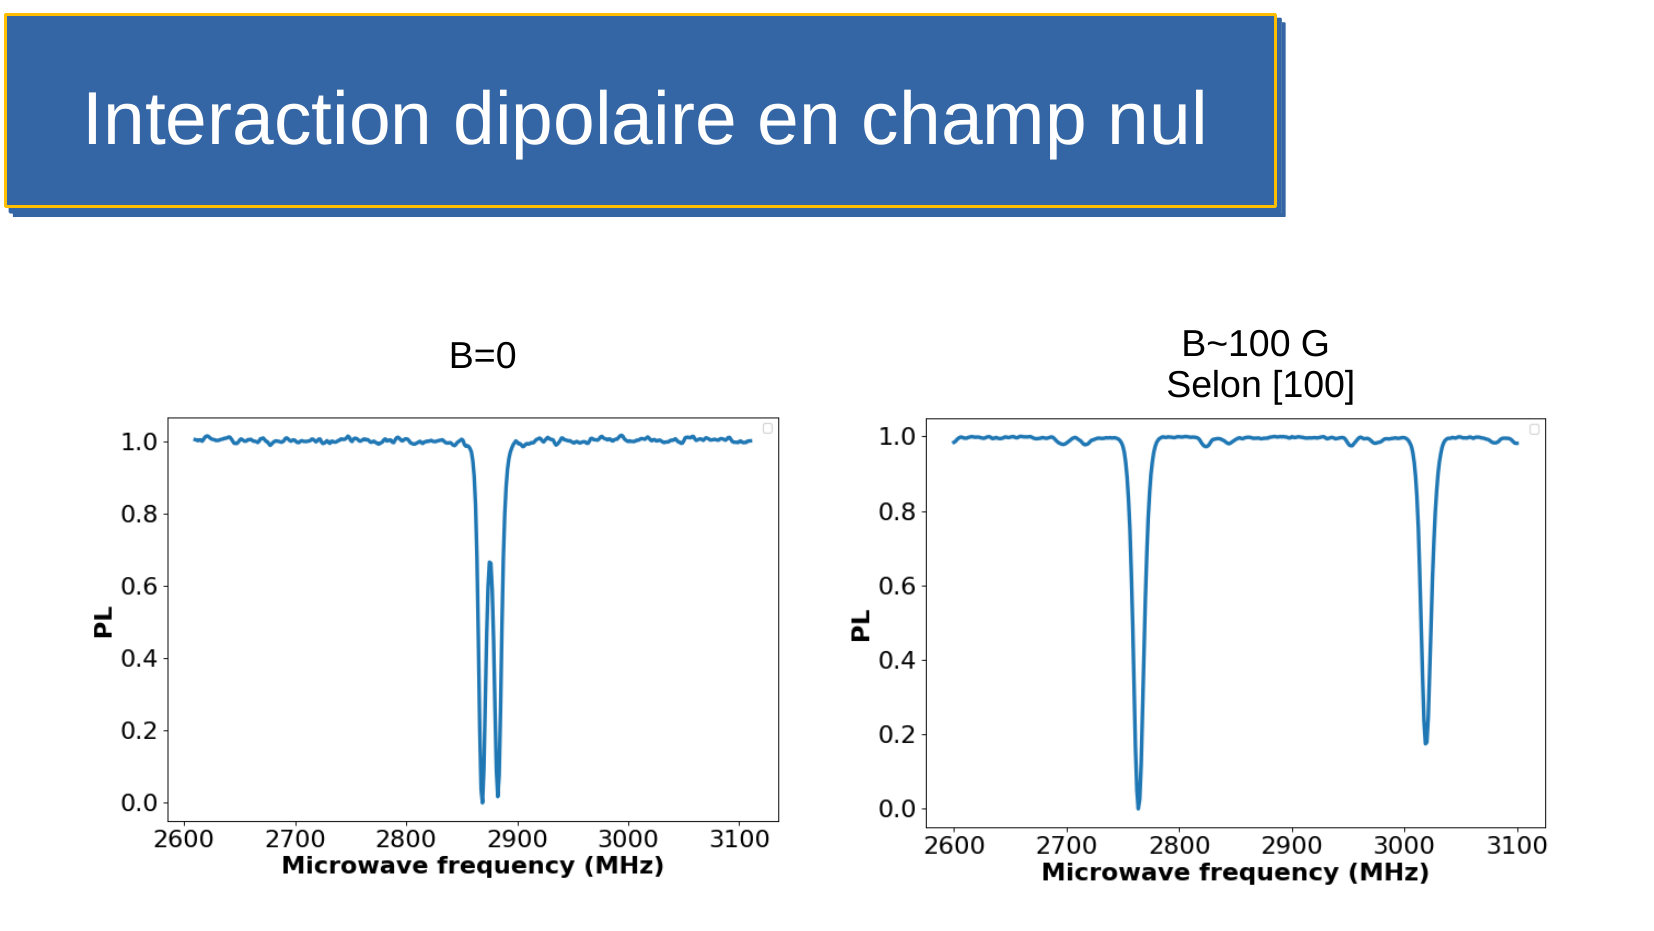

# Interaction dipolaire en champ nul
B~100 G
Selon [100]
B=0